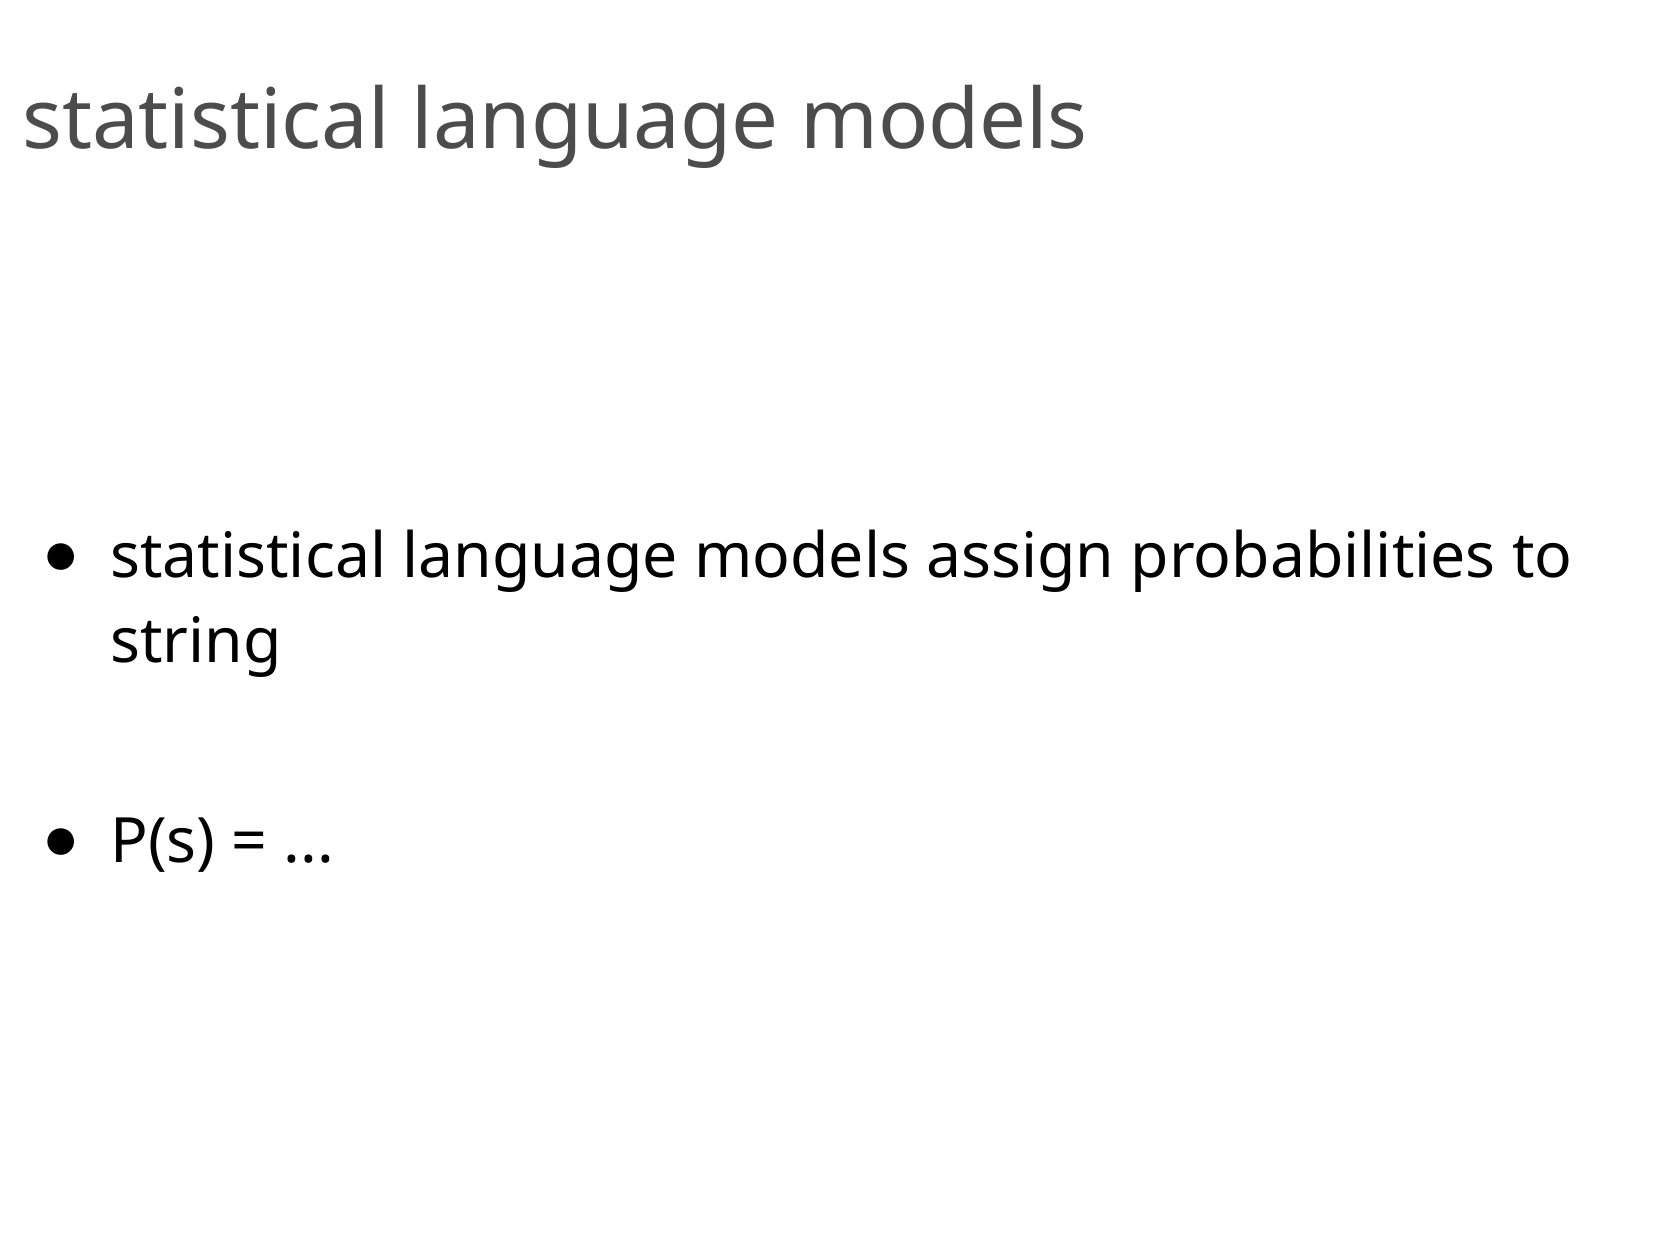

# statistical language models
statistical language models assign probabilities to string
P(s) = ...